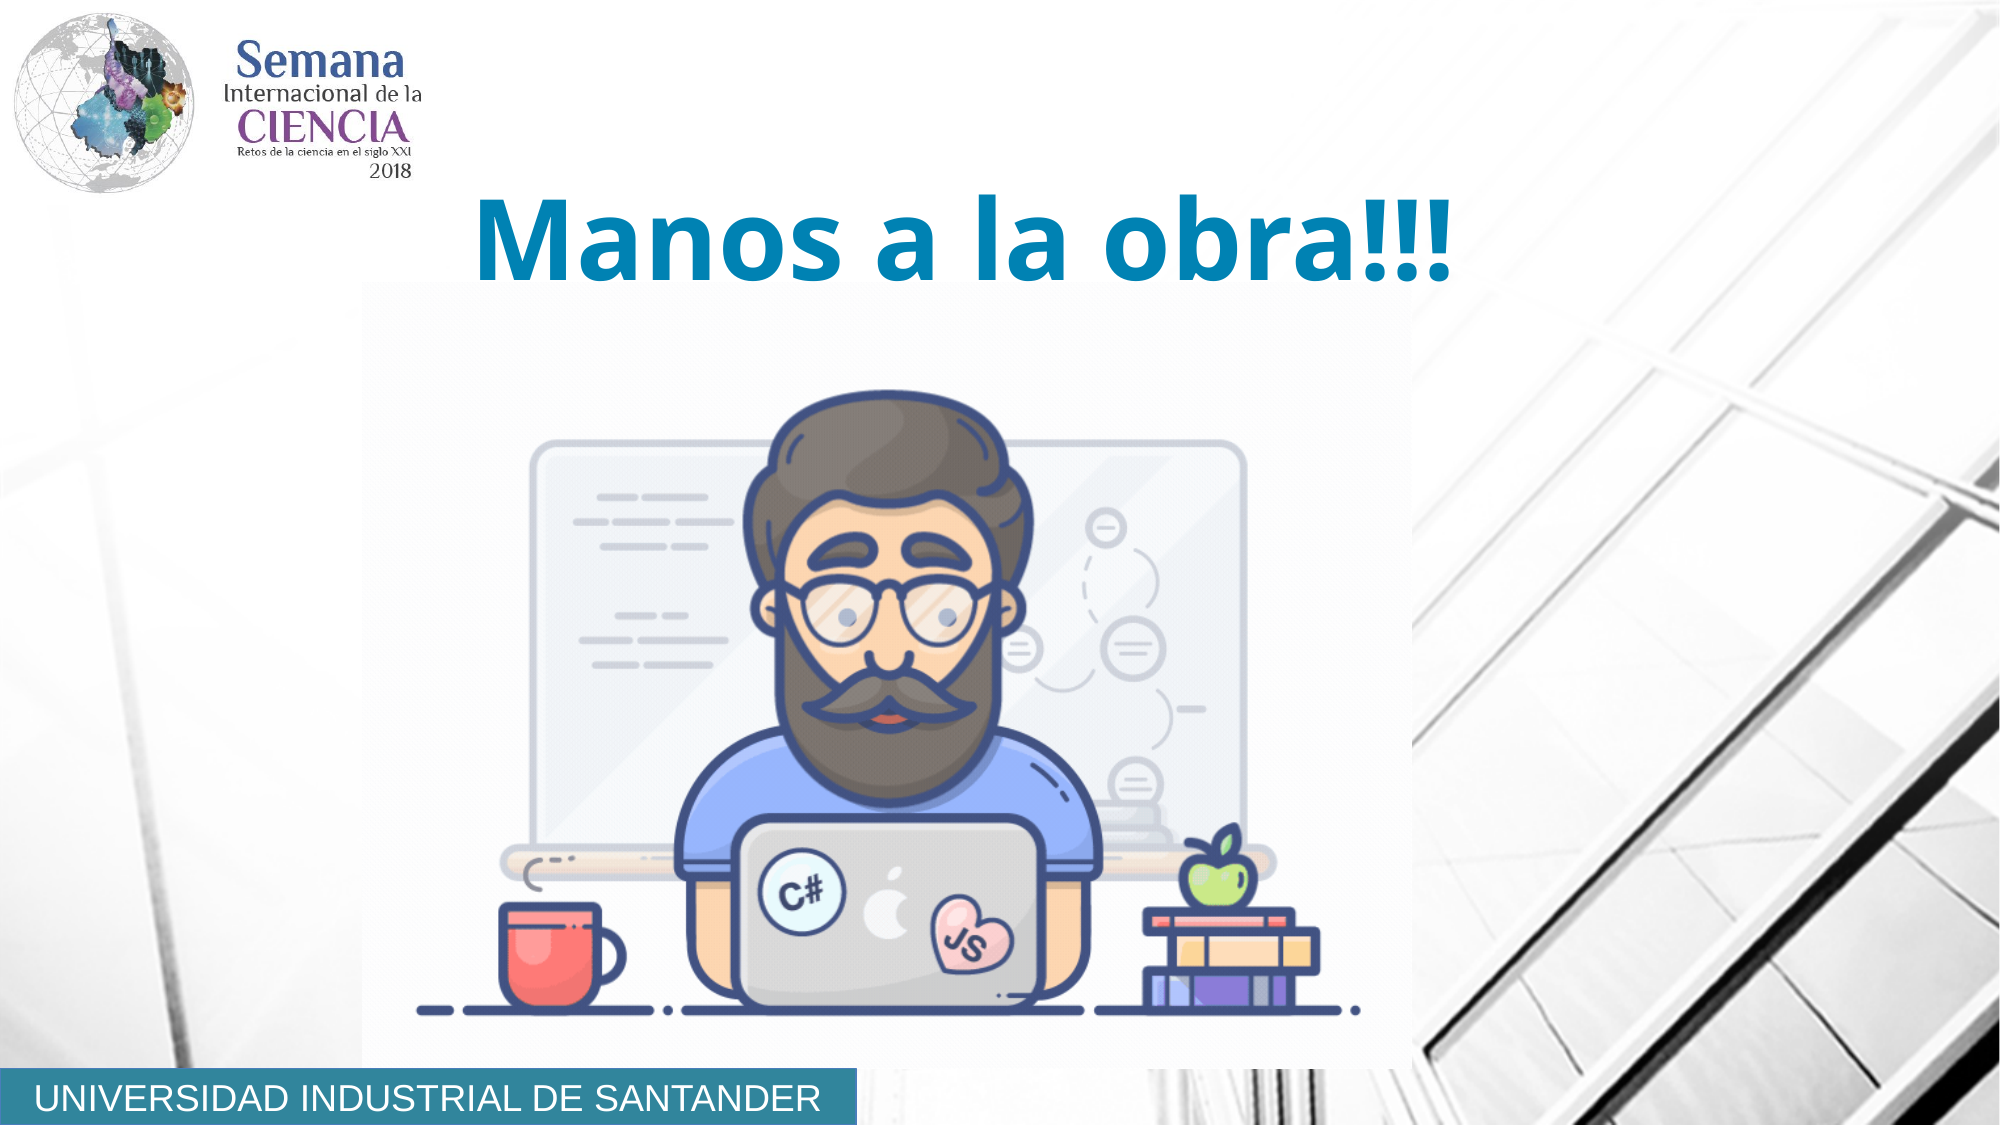

Manos a la obra!!!
UNIVERSIDAD INDUSTRIAL DE SANTANDER